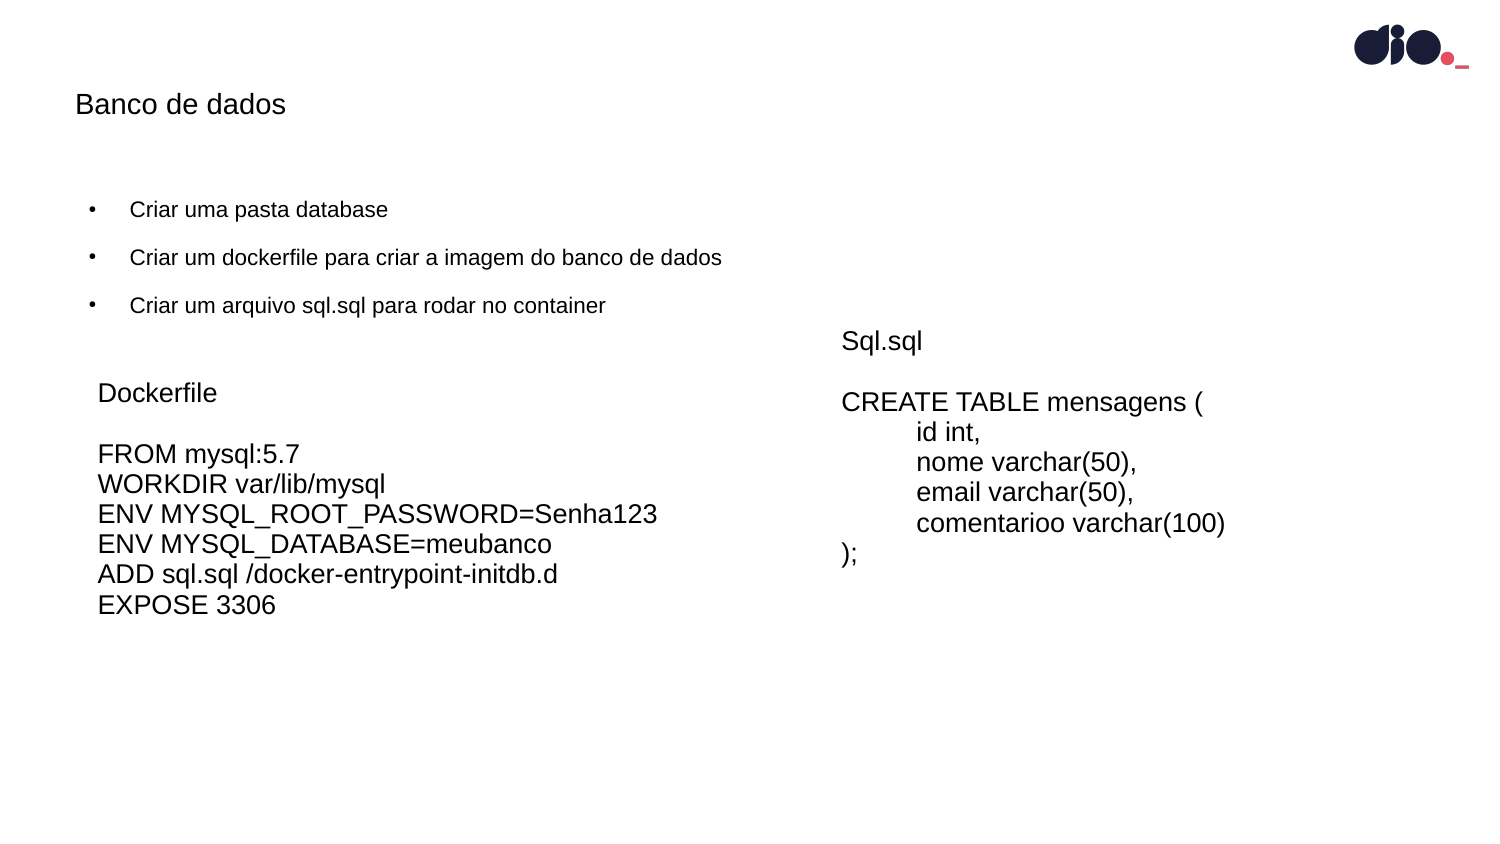

# Banco de dados
Criar uma pasta database
Criar um dockerfile para criar a imagem do banco de dados
Criar um arquivo sql.sql para rodar no container
Sql.sql
CREATE TABLE mensagens (
	id int,
	nome varchar(50),
	email varchar(50),
	comentarioo varchar(100)
);
Dockerfile
FROM mysql:5.7
WORKDIR var/lib/mysql
ENV MYSQL_ROOT_PASSWORD=Senha123
ENV MYSQL_DATABASE=meubanco
ADD sql.sql /docker-entrypoint-initdb.d
EXPOSE 3306